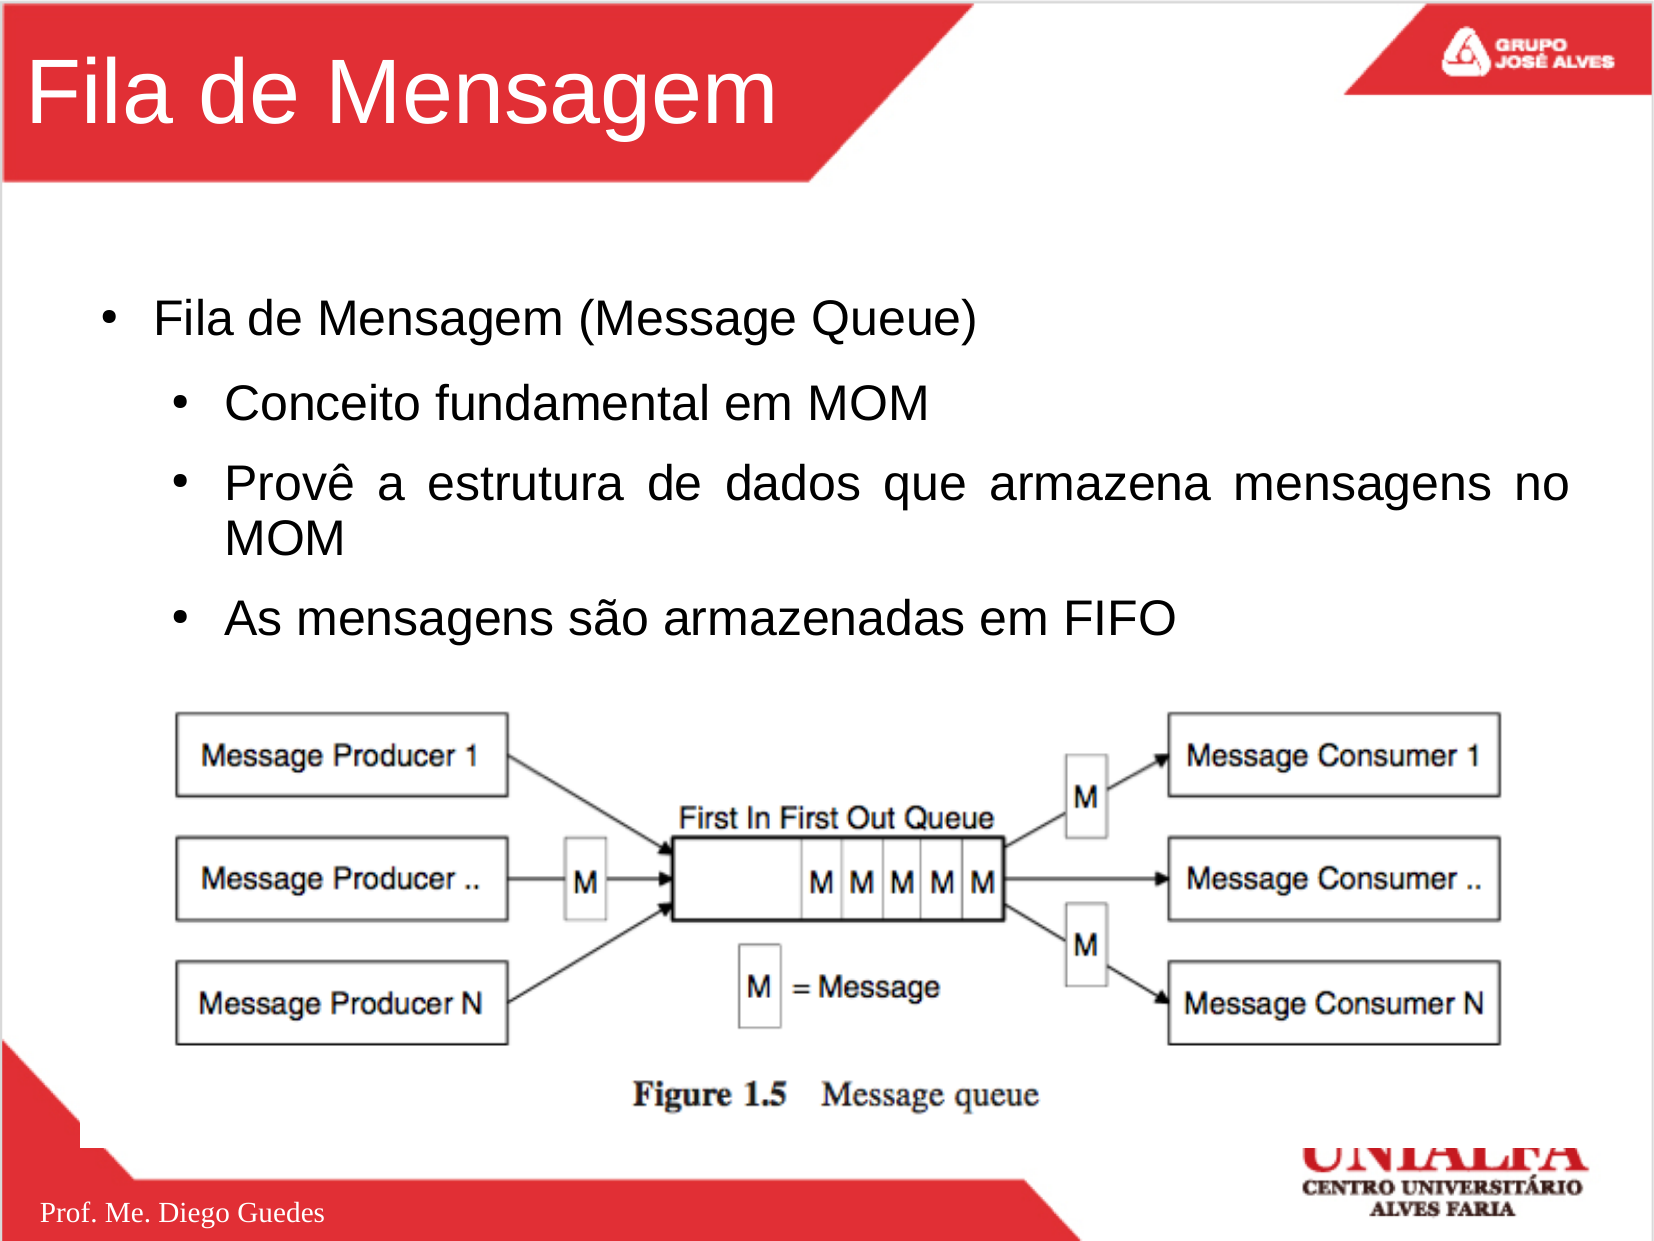

# Fila de Mensagem
Fila de Mensagem (Message Queue)
Conceito fundamental em MOM
Provê a estrutura de dados que armazena mensagens no MOM
As mensagens são armazenadas em FIFO